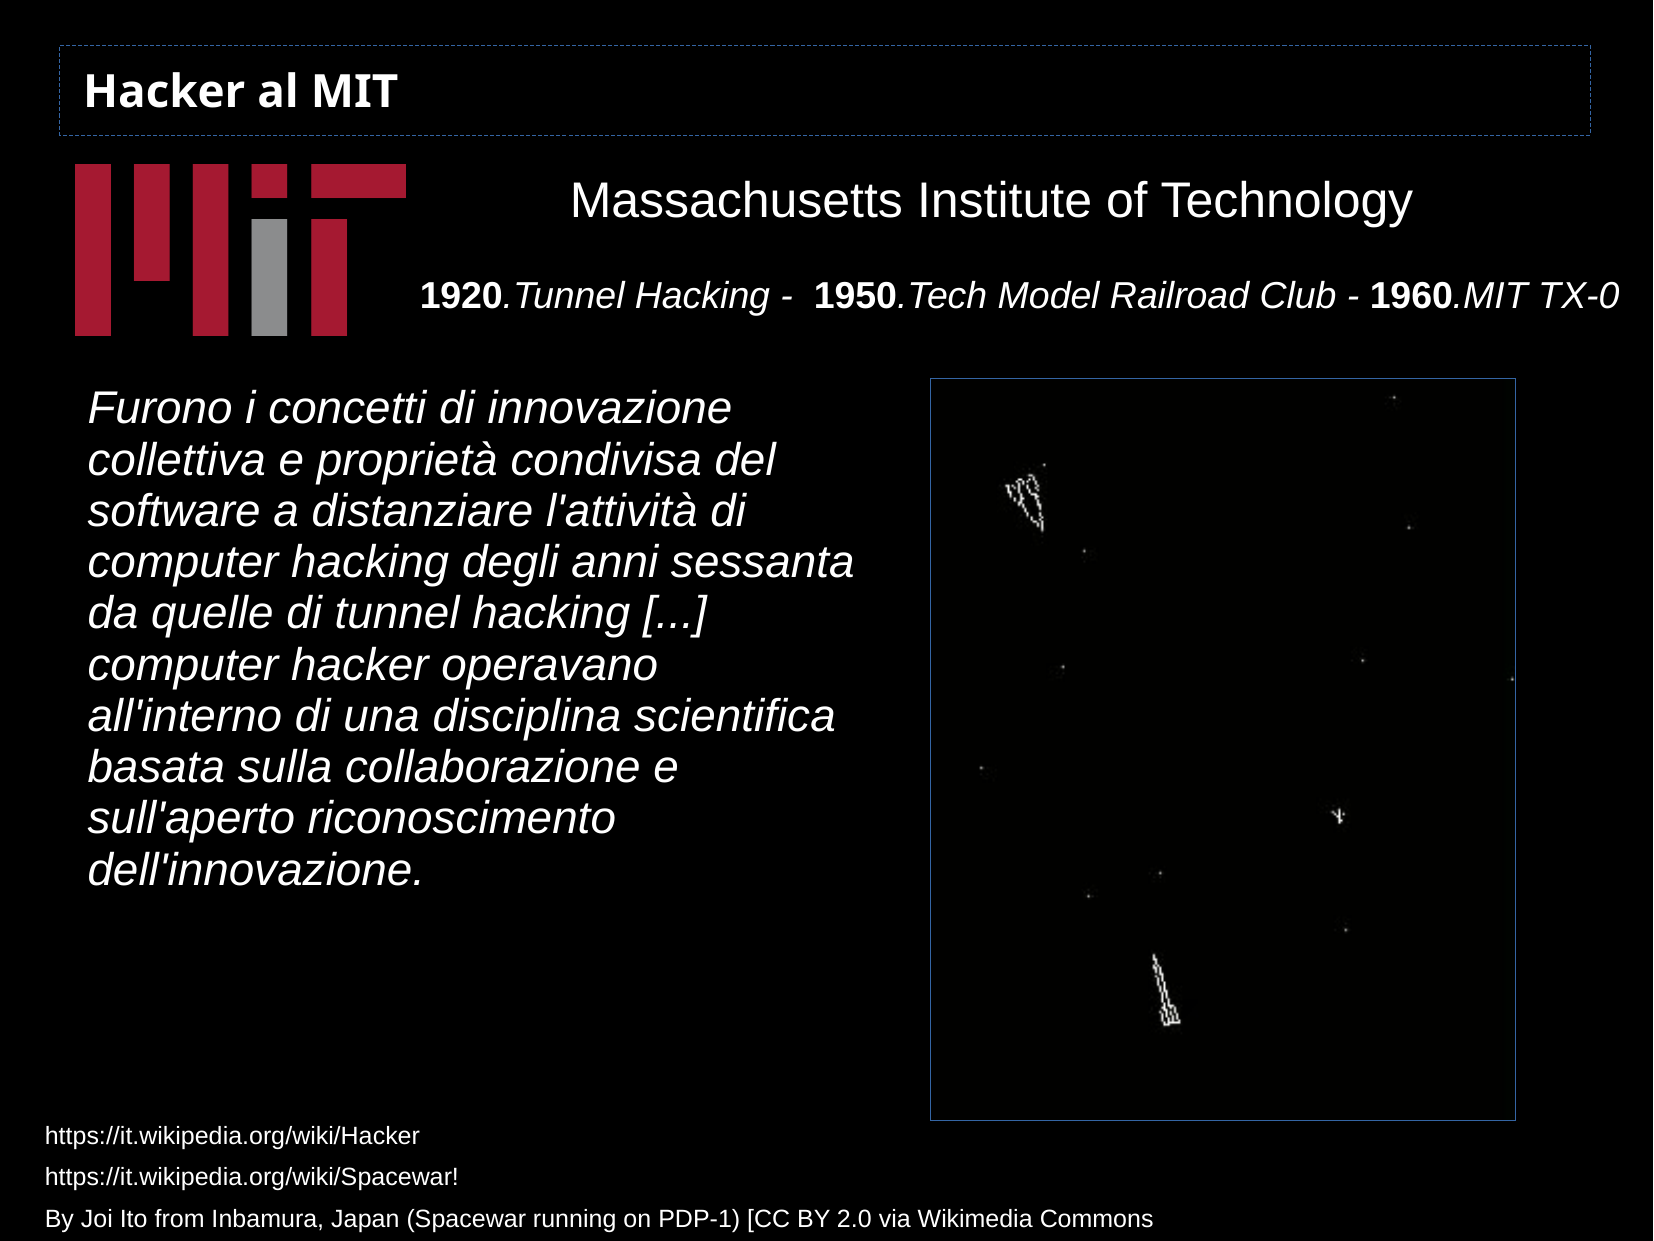

# Hacker al MIT
Massachusetts Institute of Technology
1920.Tunnel Hacking - 1950.Tech Model Railroad Club - 1960.MIT TX-0
Furono i concetti di innovazione collettiva e proprietà condivisa del software a distanziare l'attività di computer hacking degli anni sessanta da quelle di tunnel hacking [...] computer hacker operavano all'interno di una disciplina scientifica basata sulla collaborazione e sull'aperto riconoscimento dell'innovazione.
https://it.wikipedia.org/wiki/Hacker
https://it.wikipedia.org/wiki/Spacewar!
By Joi Ito from Inbamura, Japan (Spacewar running on PDP-1) [CC BY 2.0 via Wikimedia Commons